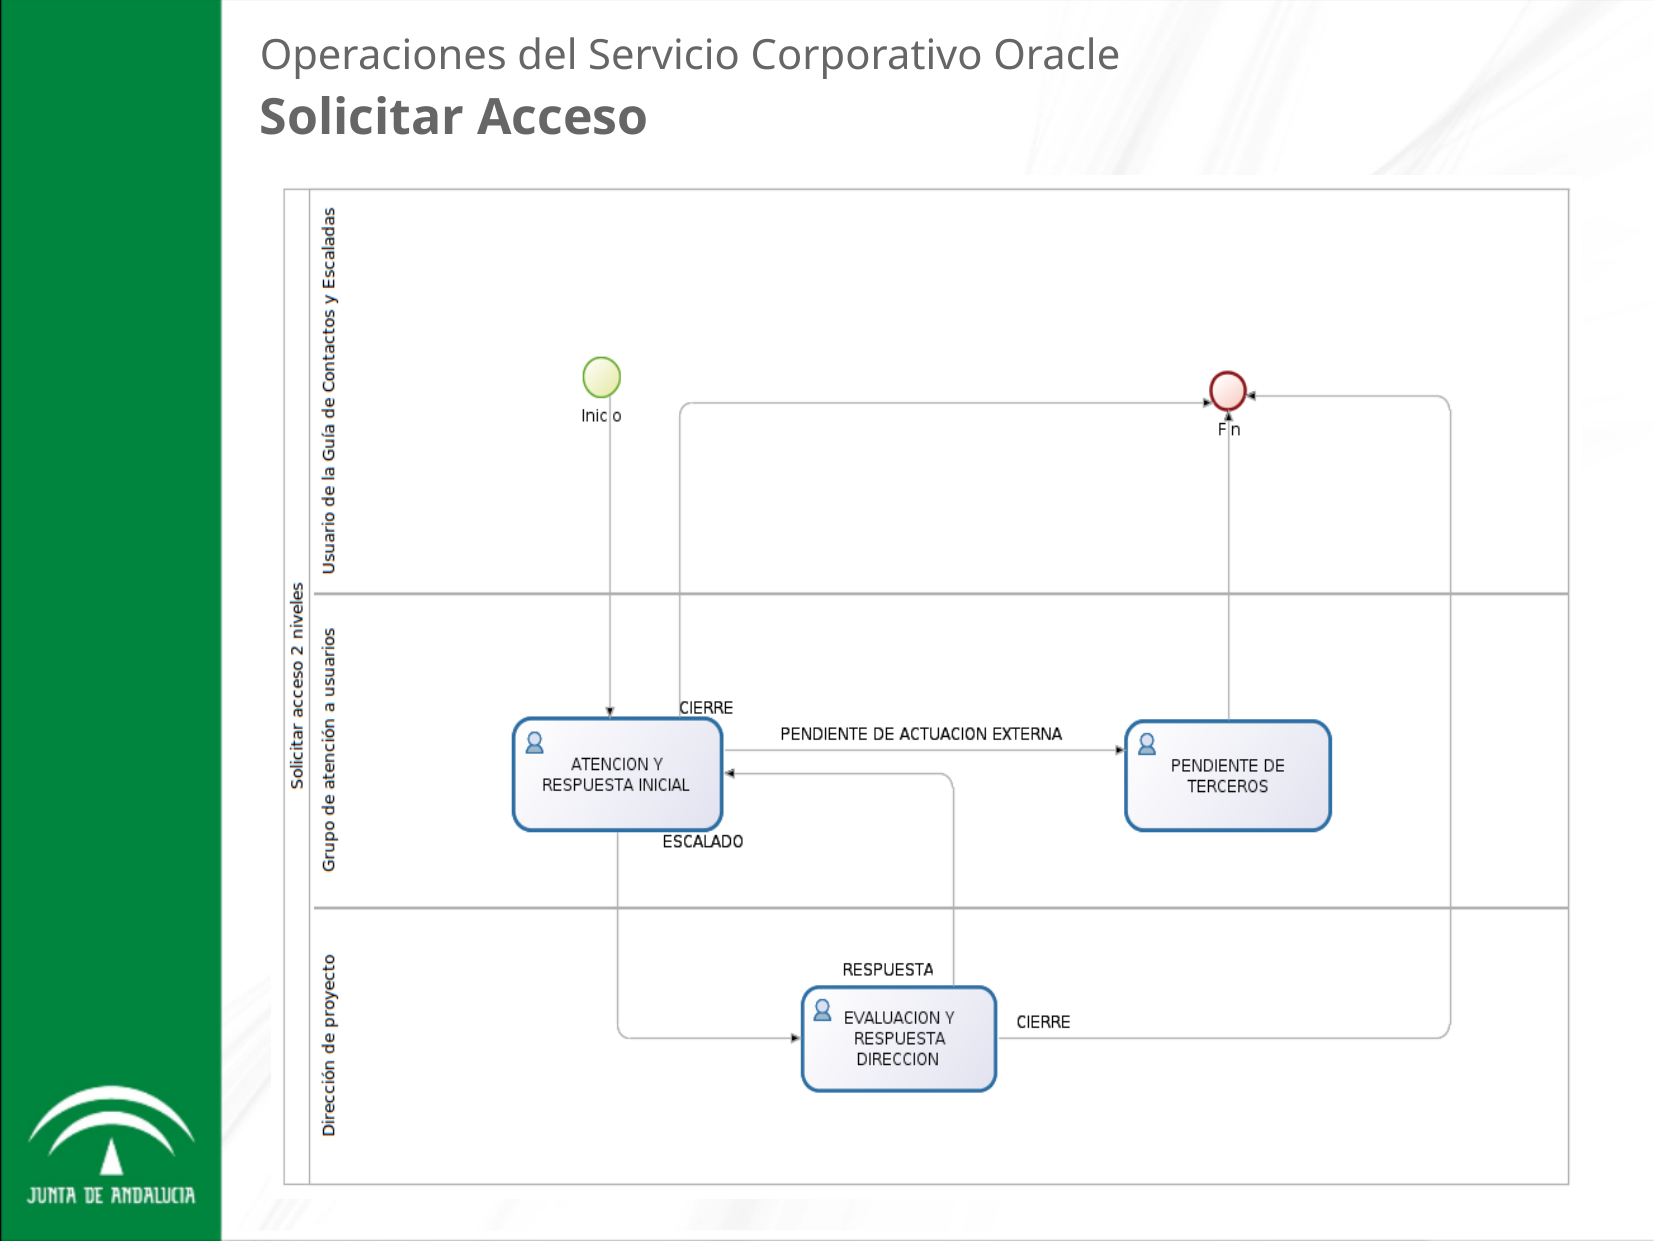

# Operaciones del Servicio Corporativo Oracle Solicitar Acceso